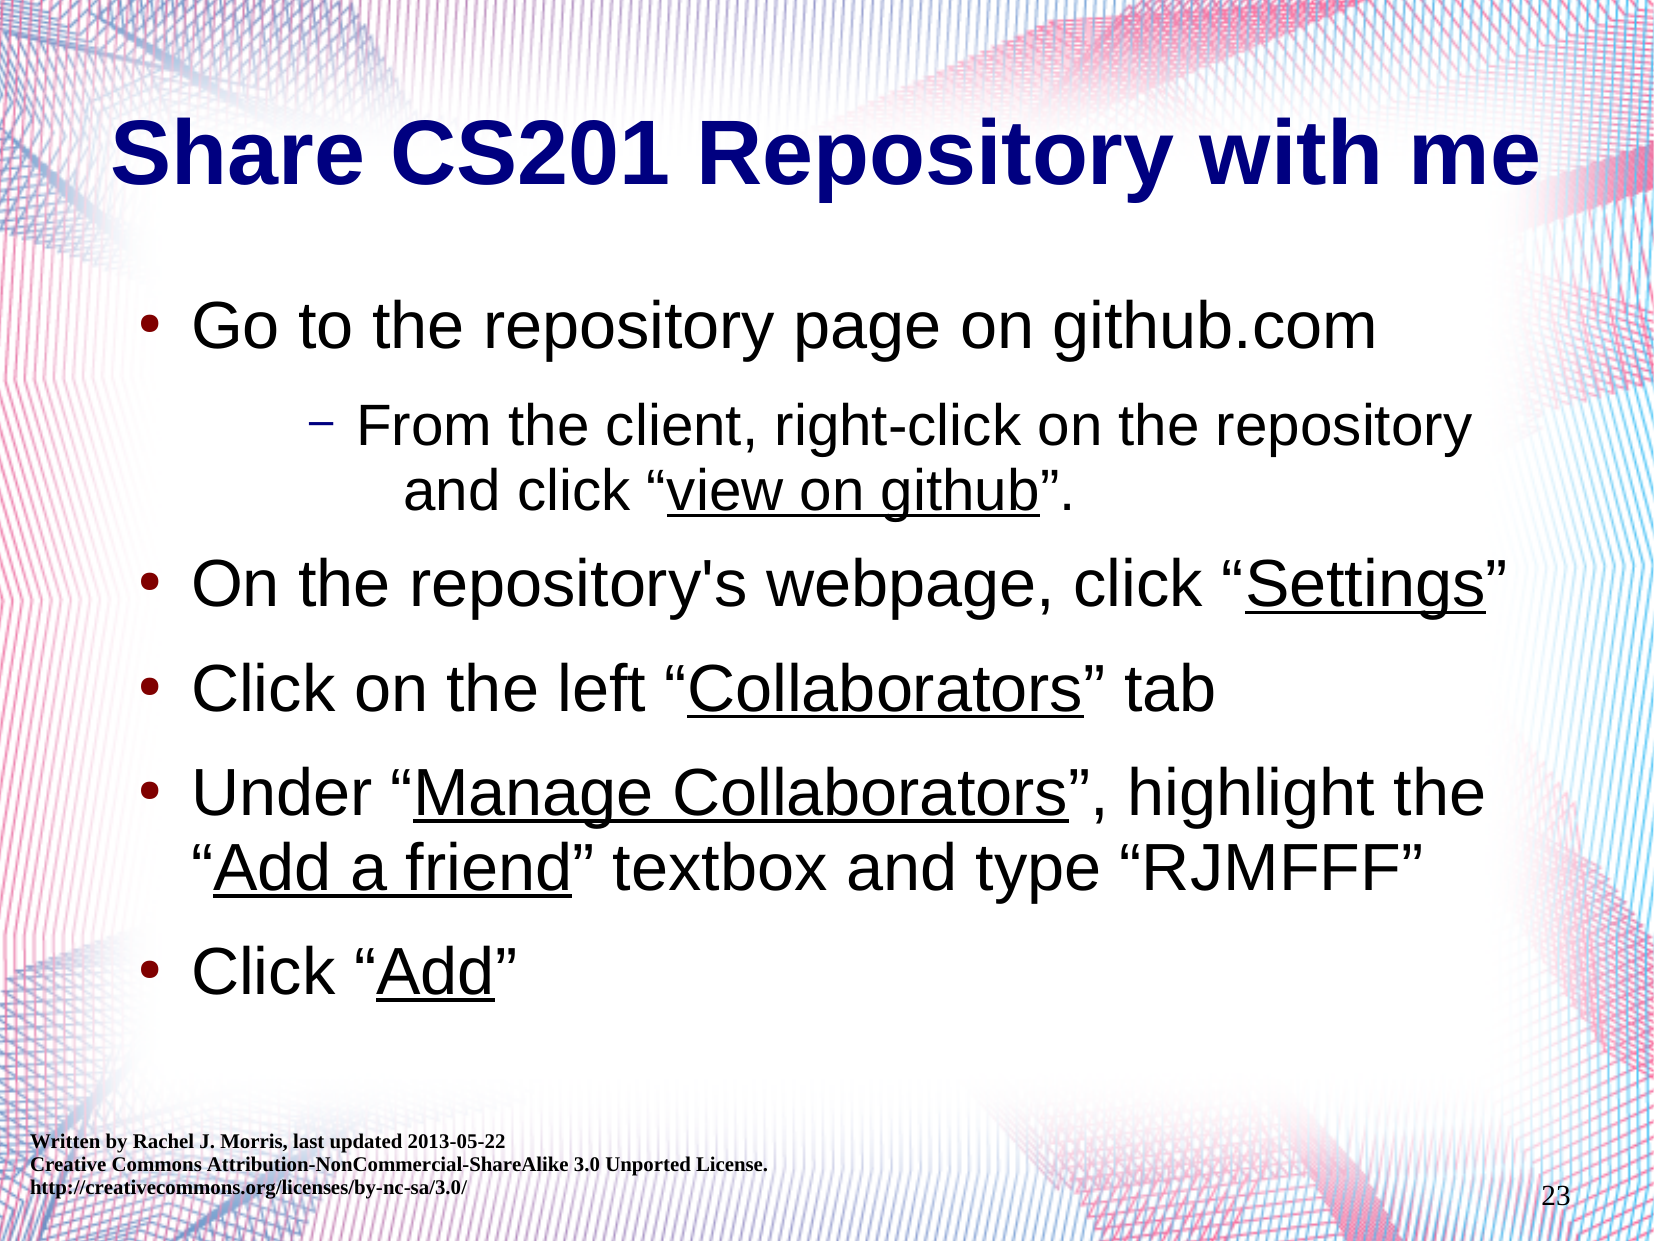

# Share CS201 Repository with me
Go to the repository page on github.com
From the client, right-click on the repository and click “view on github”.
On the repository's webpage, click “Settings”
Click on the left “Collaborators” tab
Under “Manage Collaborators”, highlight the “Add a friend” textbox and type “RJMFFF”
Click “Add”
23